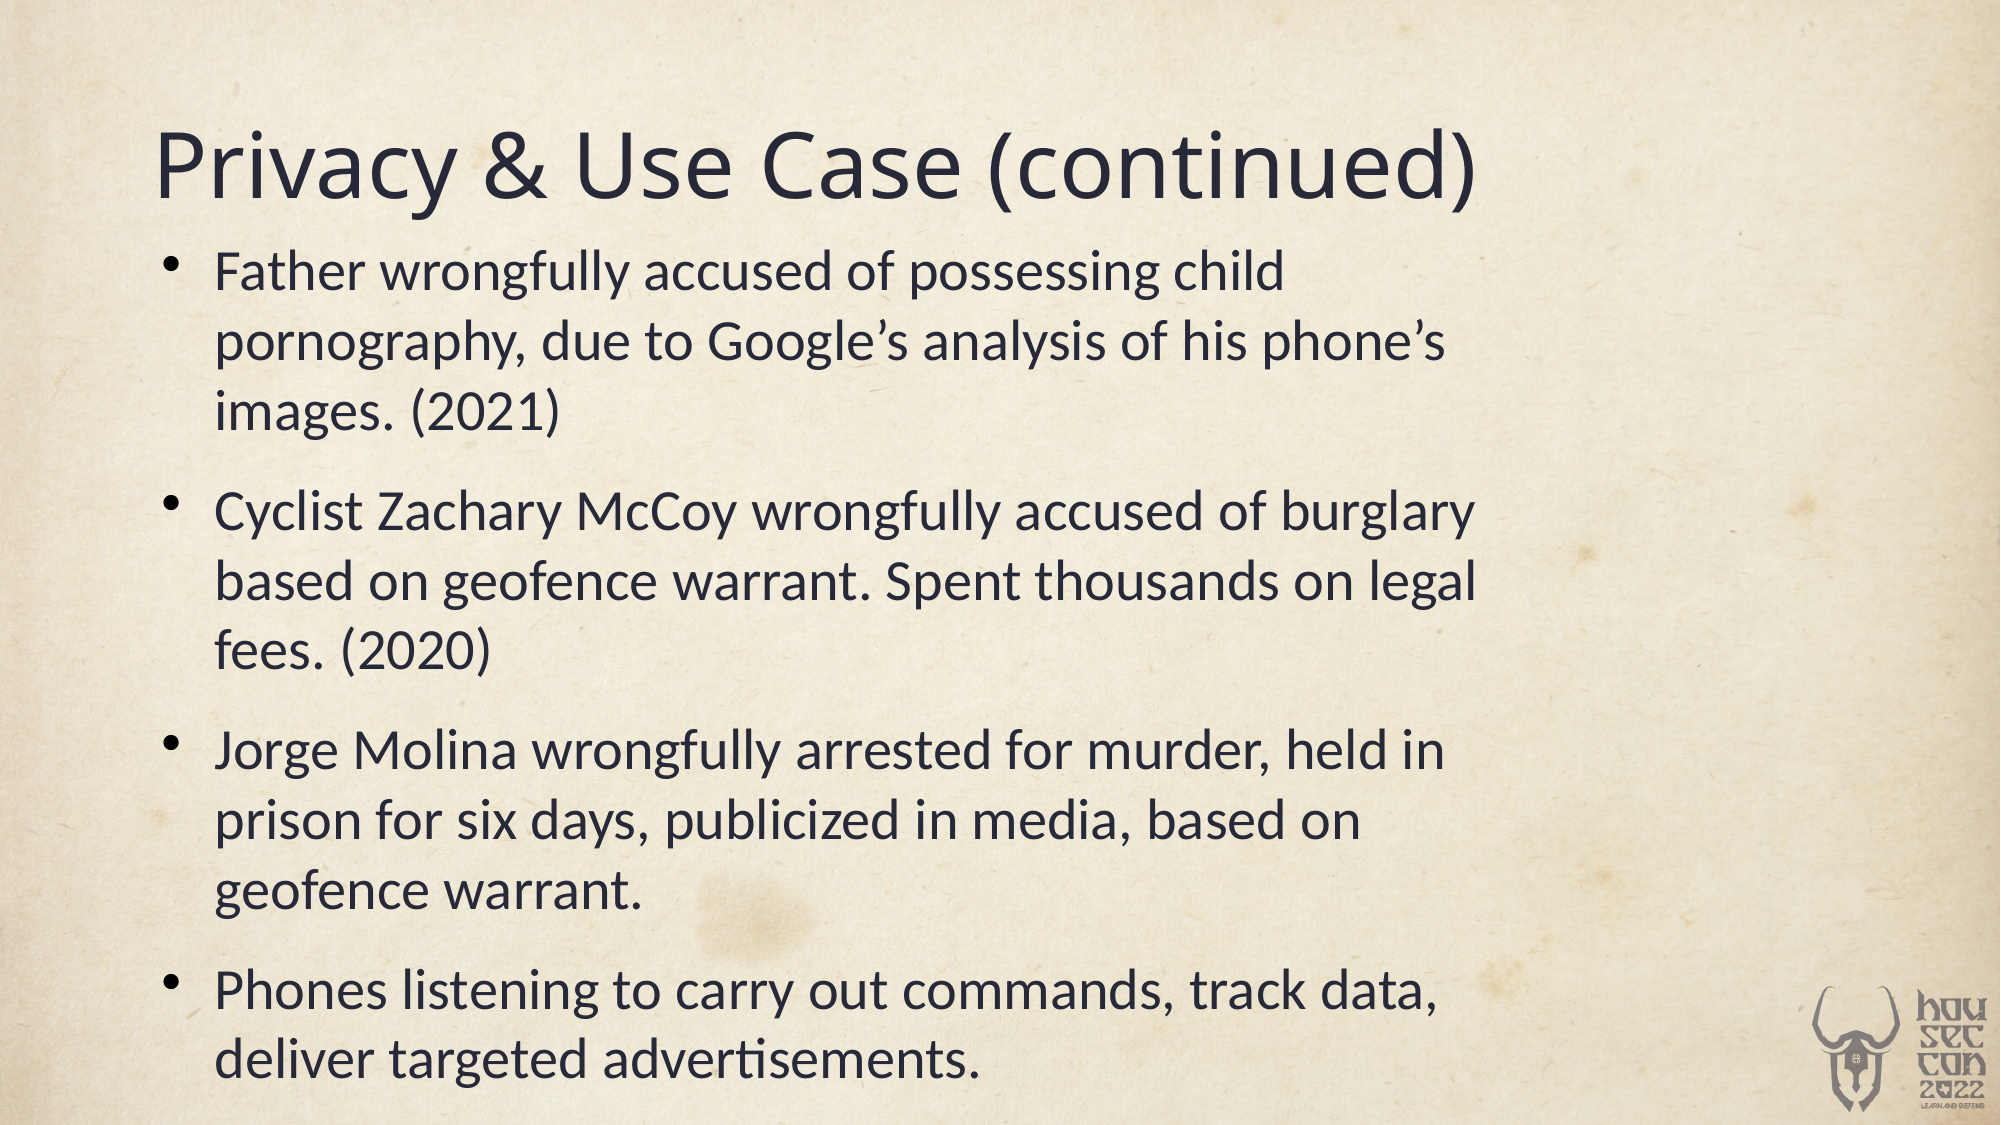

Privacy & Use Case (continued)
Father wrongfully accused of possessing child pornography, due to Google’s analysis of his phone’s images. (2021)
Cyclist Zachary McCoy wrongfully accused of burglary based on geofence warrant. Spent thousands on legal fees. (2020)
Jorge Molina wrongfully arrested for murder, held in prison for six days, publicized in media, based on geofence warrant.
Phones listening to carry out commands, track data, deliver targeted advertisements.